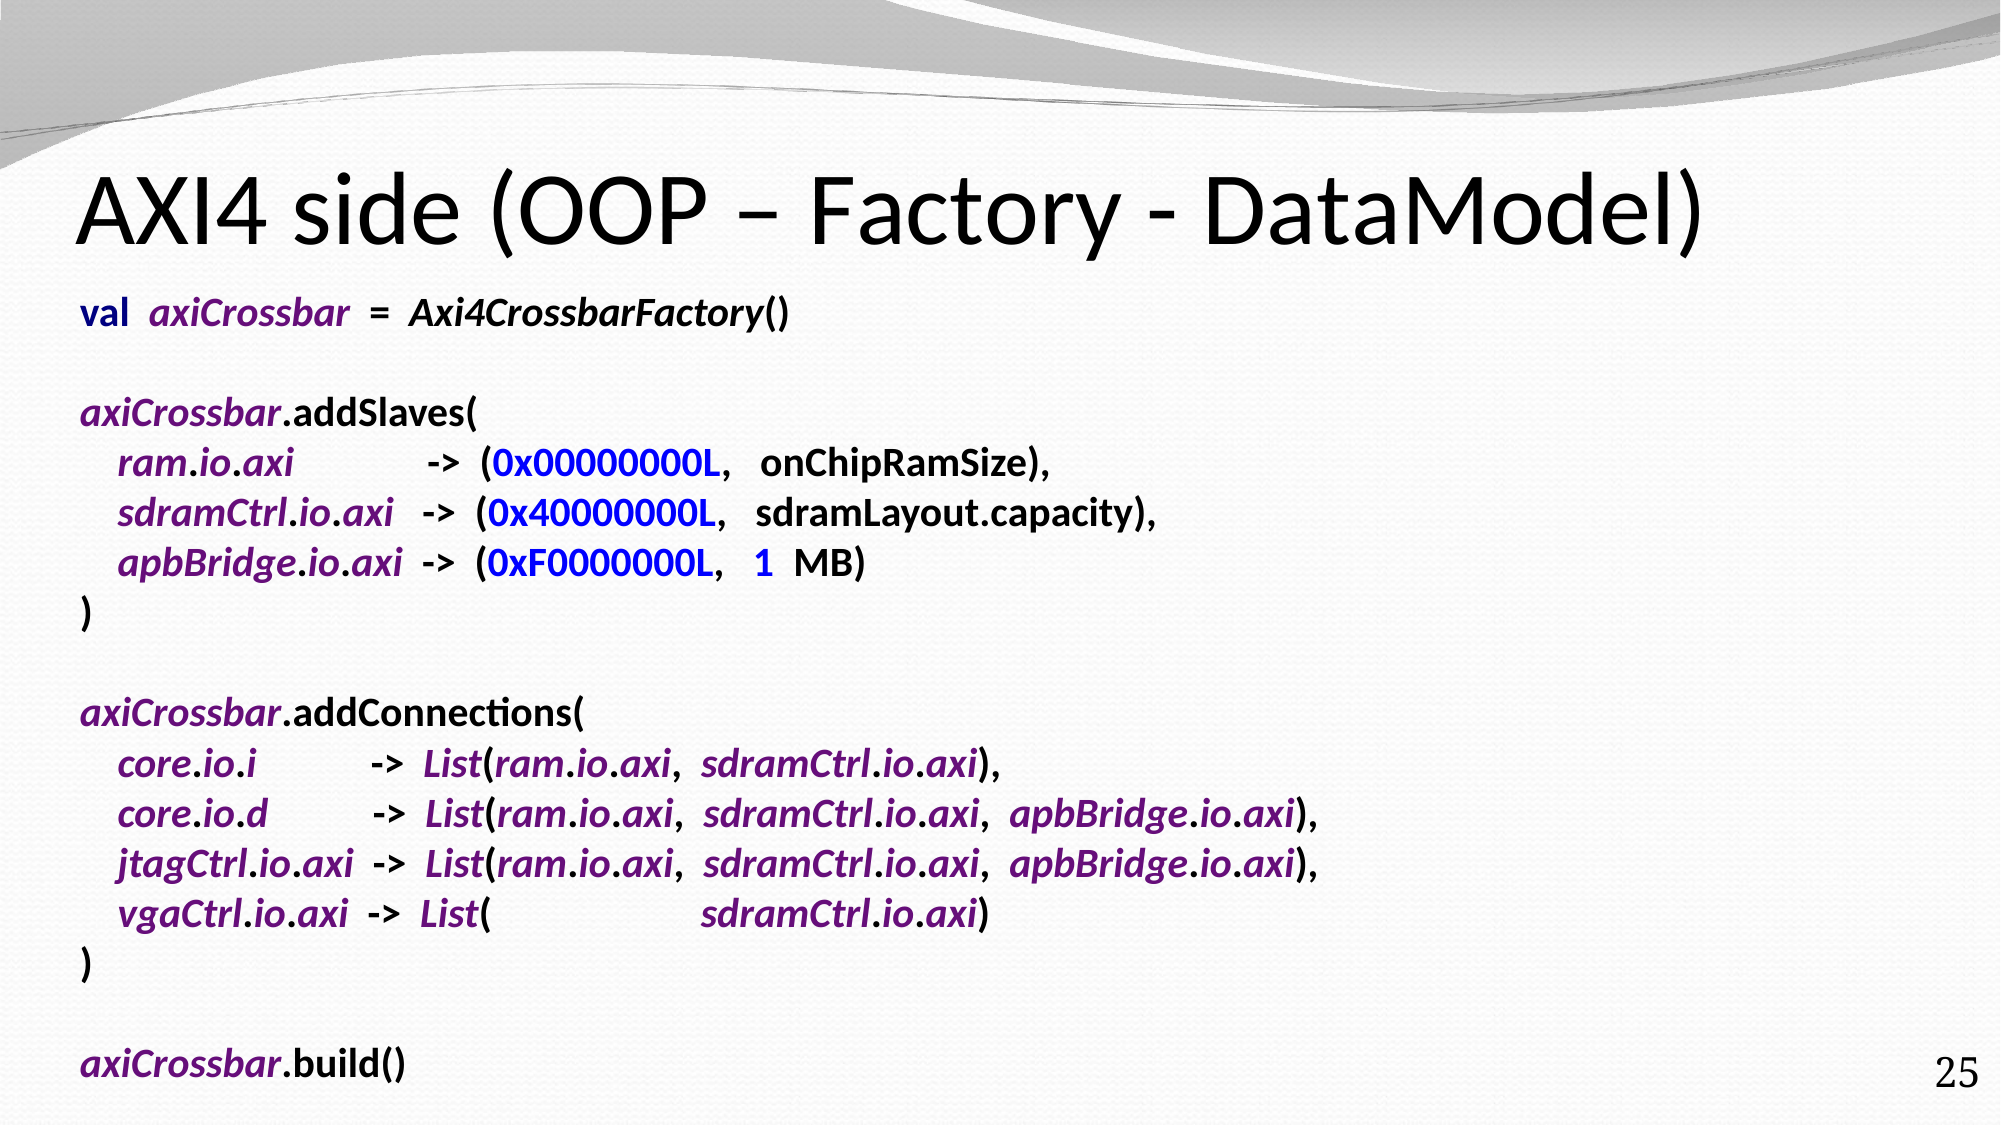

# AXI4 side (OOP – Factory - DataModel)
val axiCrossbar = Axi4CrossbarFactory()
axiCrossbar.addSlaves(
 ram.io.axi -> (0x00000000L, onChipRamSize),
 sdramCtrl.io.axi -> (0x40000000L, sdramLayout.capacity),
 apbBridge.io.axi -> (0xF0000000L, 1 MB)
)
axiCrossbar.addConnections(
 core.io.i -> List(ram.io.axi, sdramCtrl.io.axi),
 core.io.d -> List(ram.io.axi, sdramCtrl.io.axi, apbBridge.io.axi),
 jtagCtrl.io.axi -> List(ram.io.axi, sdramCtrl.io.axi, apbBridge.io.axi),
 vgaCtrl.io.axi -> List( sdramCtrl.io.axi)
)
axiCrossbar.build()